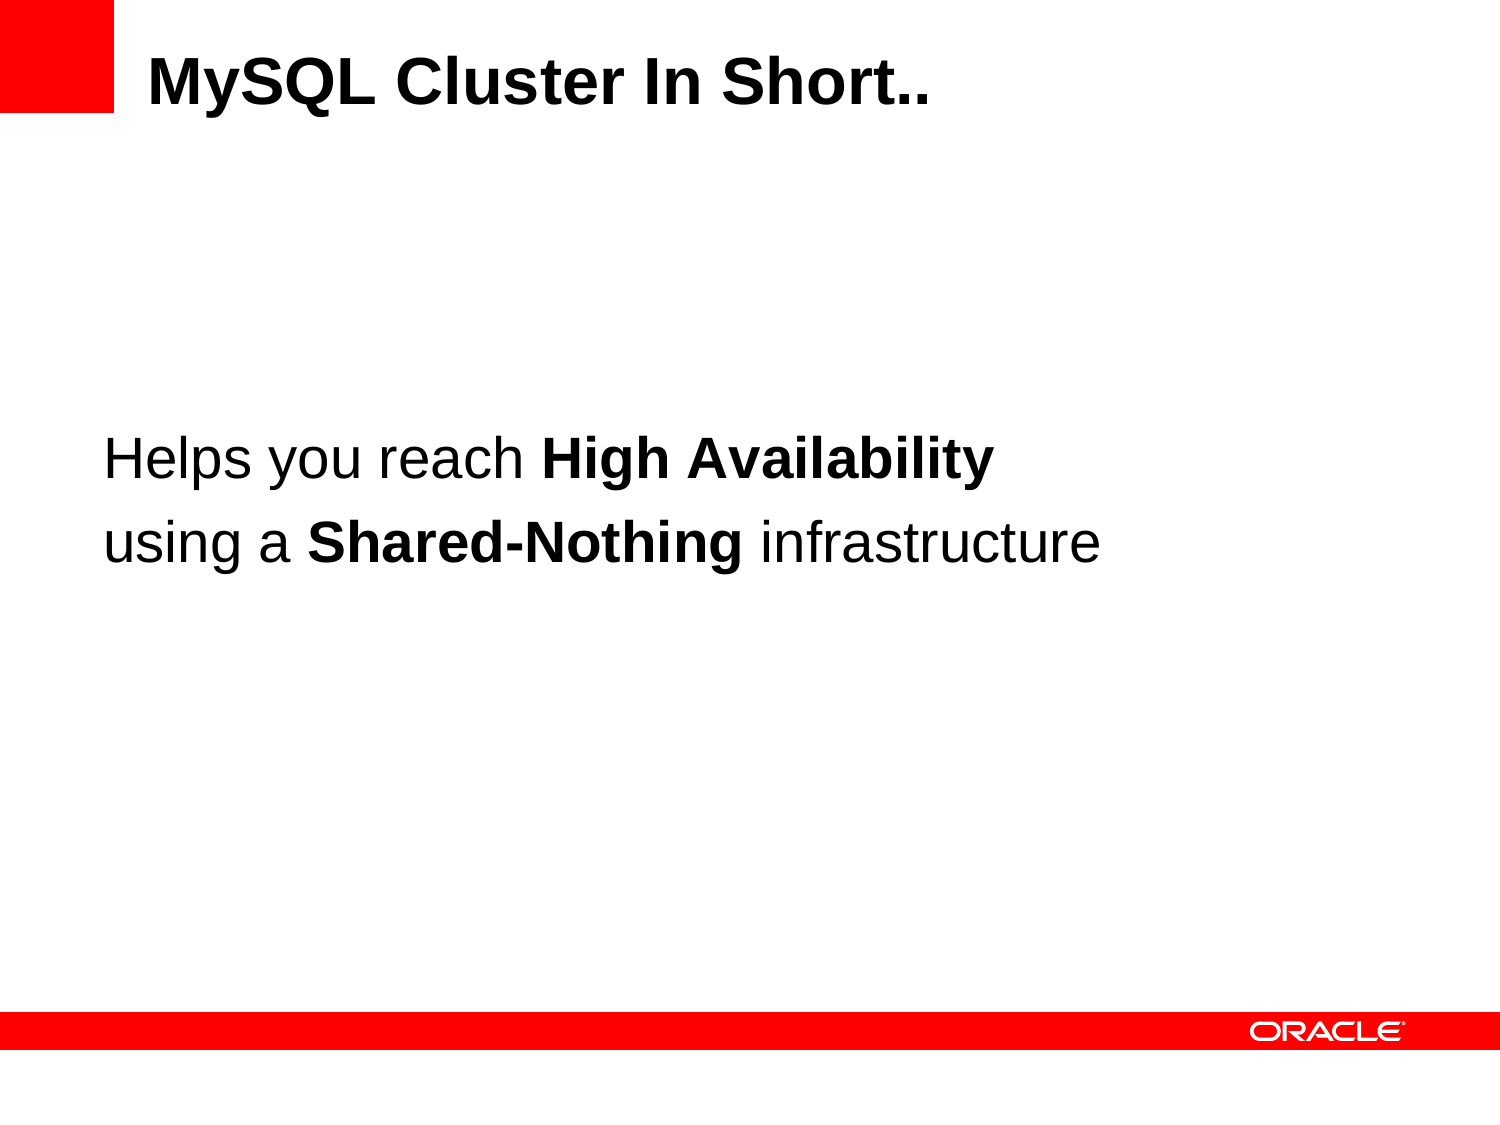

# MySQL Cluster In Short..
Helps you reach High Availability
using a Shared-Nothing infrastructure